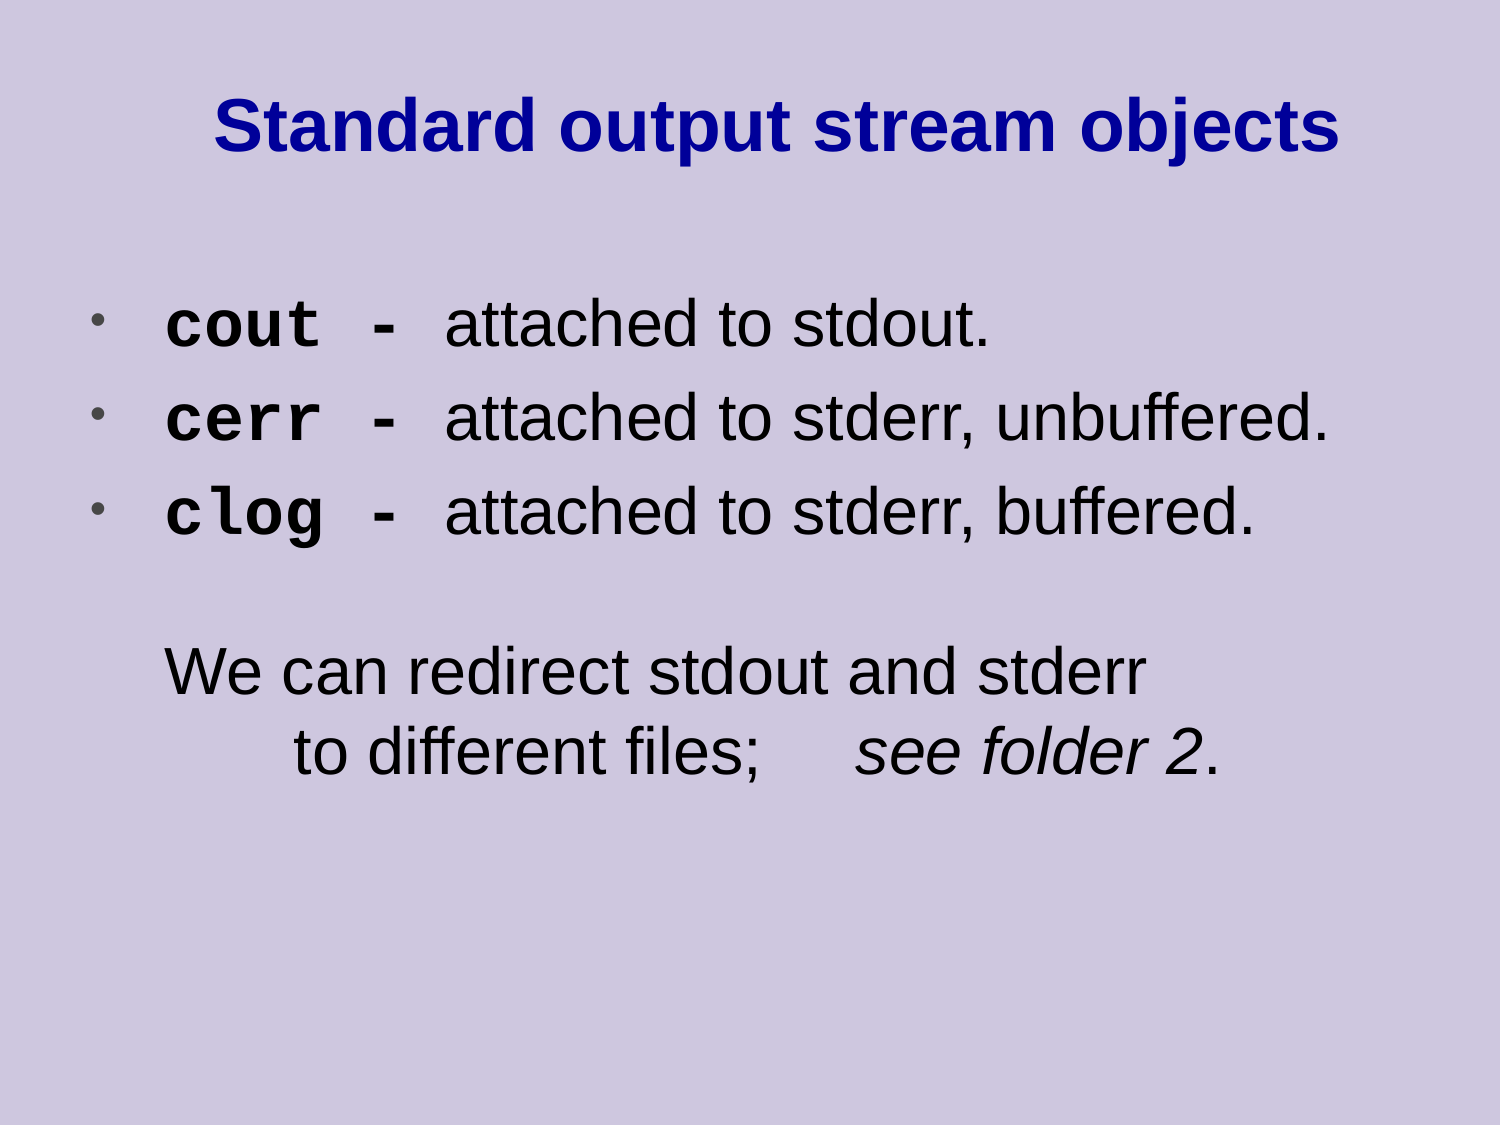

Standard output stream objects
cout - attached to stdout.
cerr - attached to stderr, unbuffered.
clog - attached to stderr, buffered.
We can redirect stdout and stderr
 to different files; see folder 2.